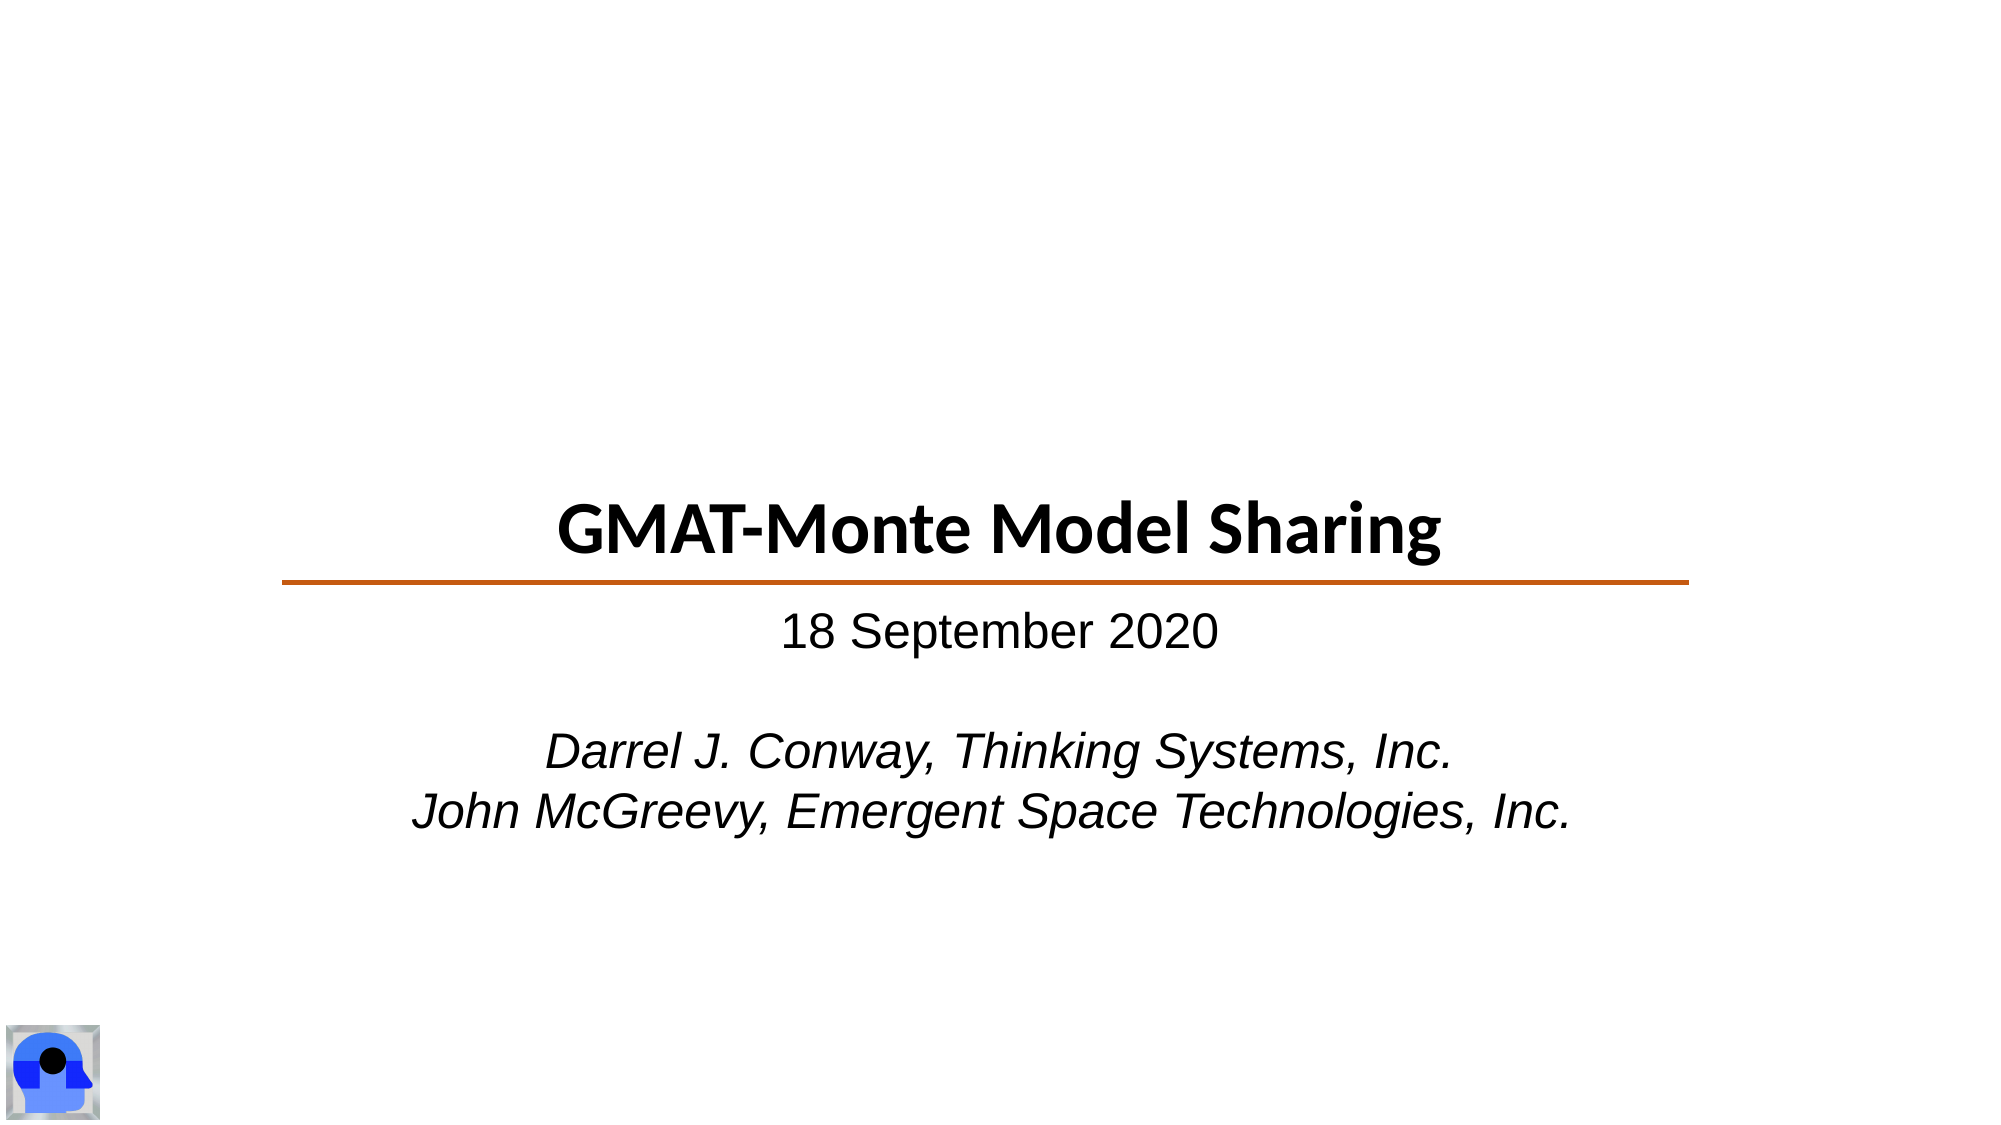

# GMAT-Monte Model Sharing
18 September 2020
Darrel J. Conway, Thinking Systems, Inc.
John McGreevy, Emergent Space Technologies, Inc.